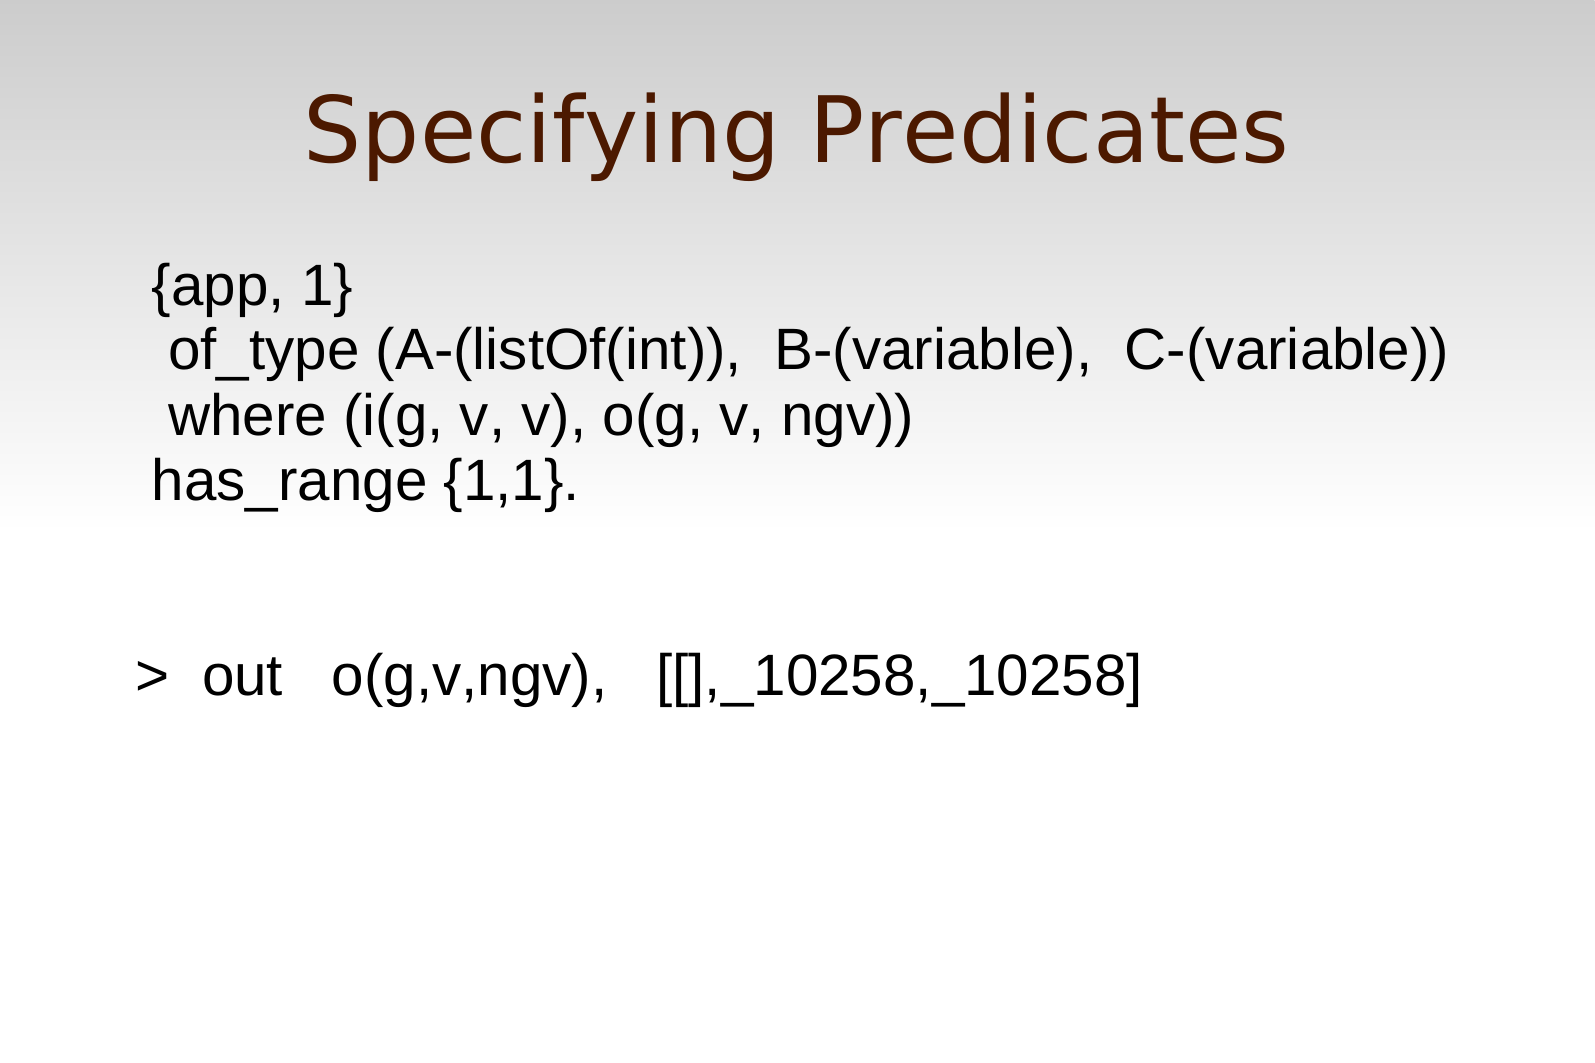

# Specifying Predicates
 {app, 1}
 of_type (A-(listOf(int)), B-(variable), C-(variable))
 where (i(g, v, v), o(g, v, ngv))
 has_range {1,1}.
 > out o(g,v,ngv), [[],_10258,_10258]